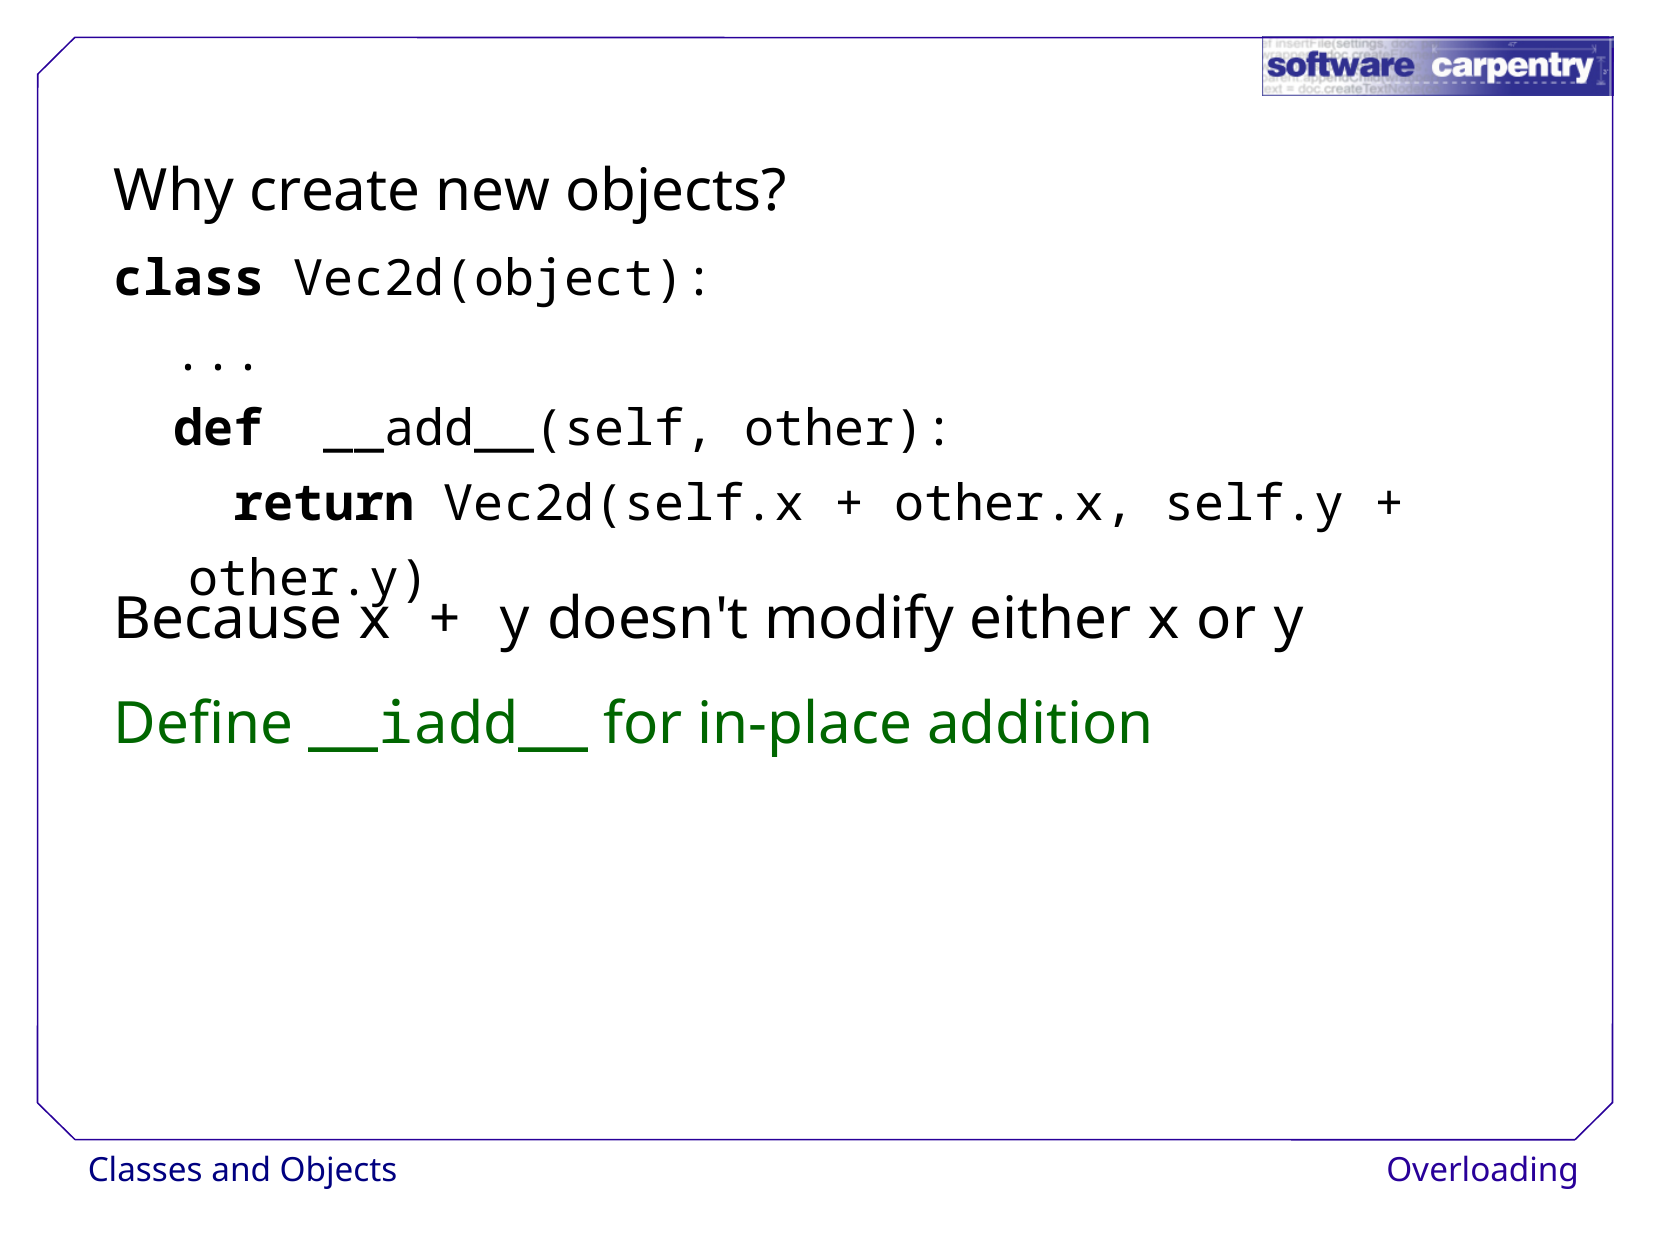

Why create new objects?
class Vec2d(object):
 ...
 def __add__(self, other):
 return Vec2d(self.x + other.x, self.y + other.y)
Because x + y doesn't modify either x or y
Define __iadd__ for in-place addition